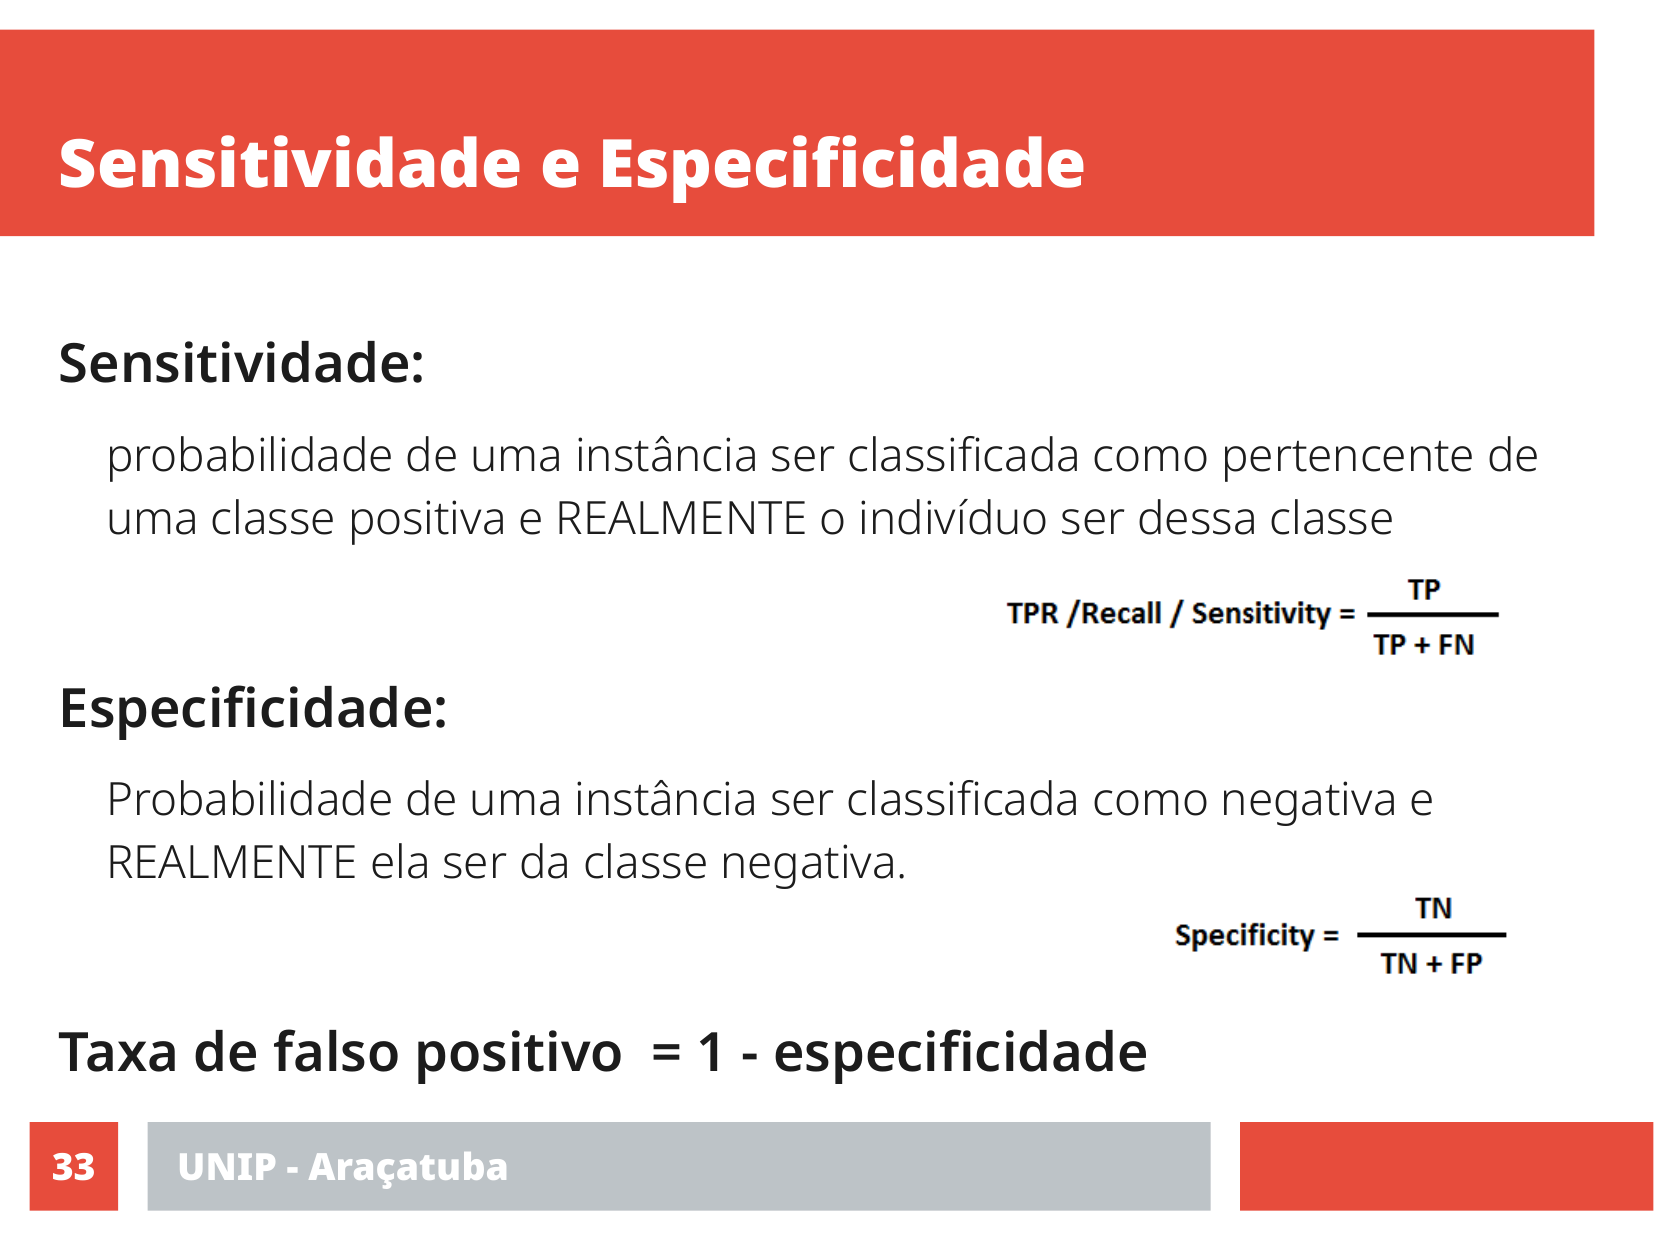

# Sensitividade e Especificidade
Sensitividade:
probabilidade de uma instância ser classificada como pertencente de uma classe positiva e REALMENTE o indivíduo ser dessa classe
Especificidade:
Probabilidade de uma instância ser classificada como negativa e REALMENTE ela ser da classe negativa.
Taxa de falso positivo = 1 - especificidade
33
UNIP - Araçatuba